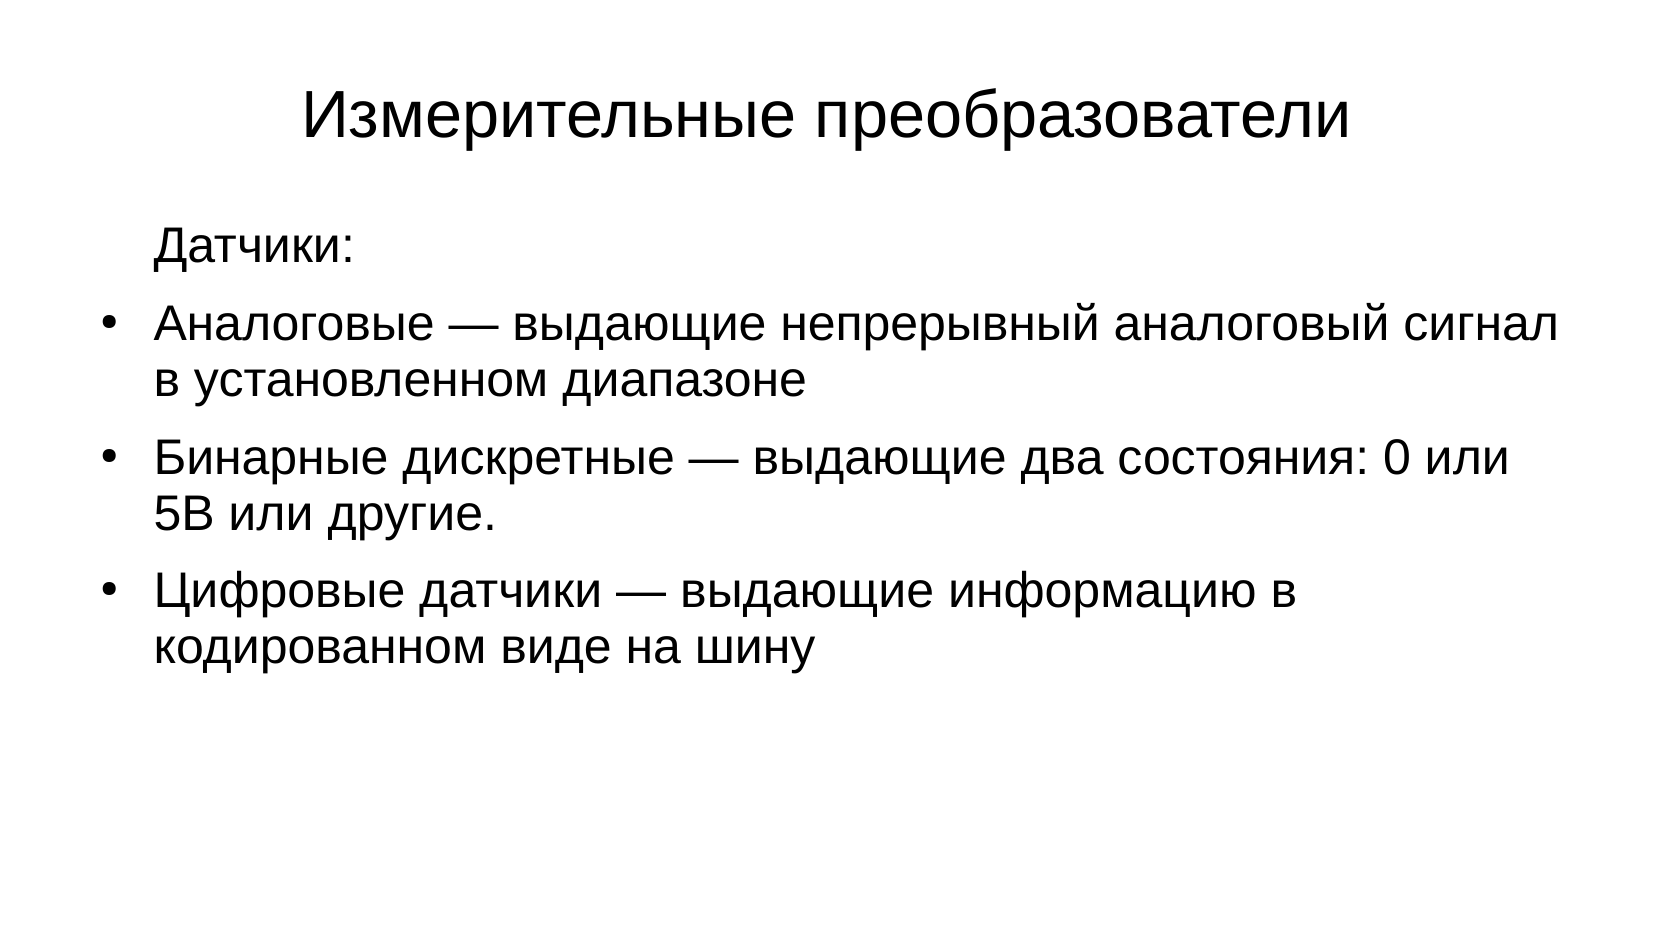

# Измерительные преобразователи
Датчики:
Аналоговые — выдающие непрерывный аналоговый сигнал в установленном диапазоне
Бинарные дискретные — выдающие два состояния: 0 или 5В или другие.
Цифровые датчики — выдающие информацию в кодированном виде на шину